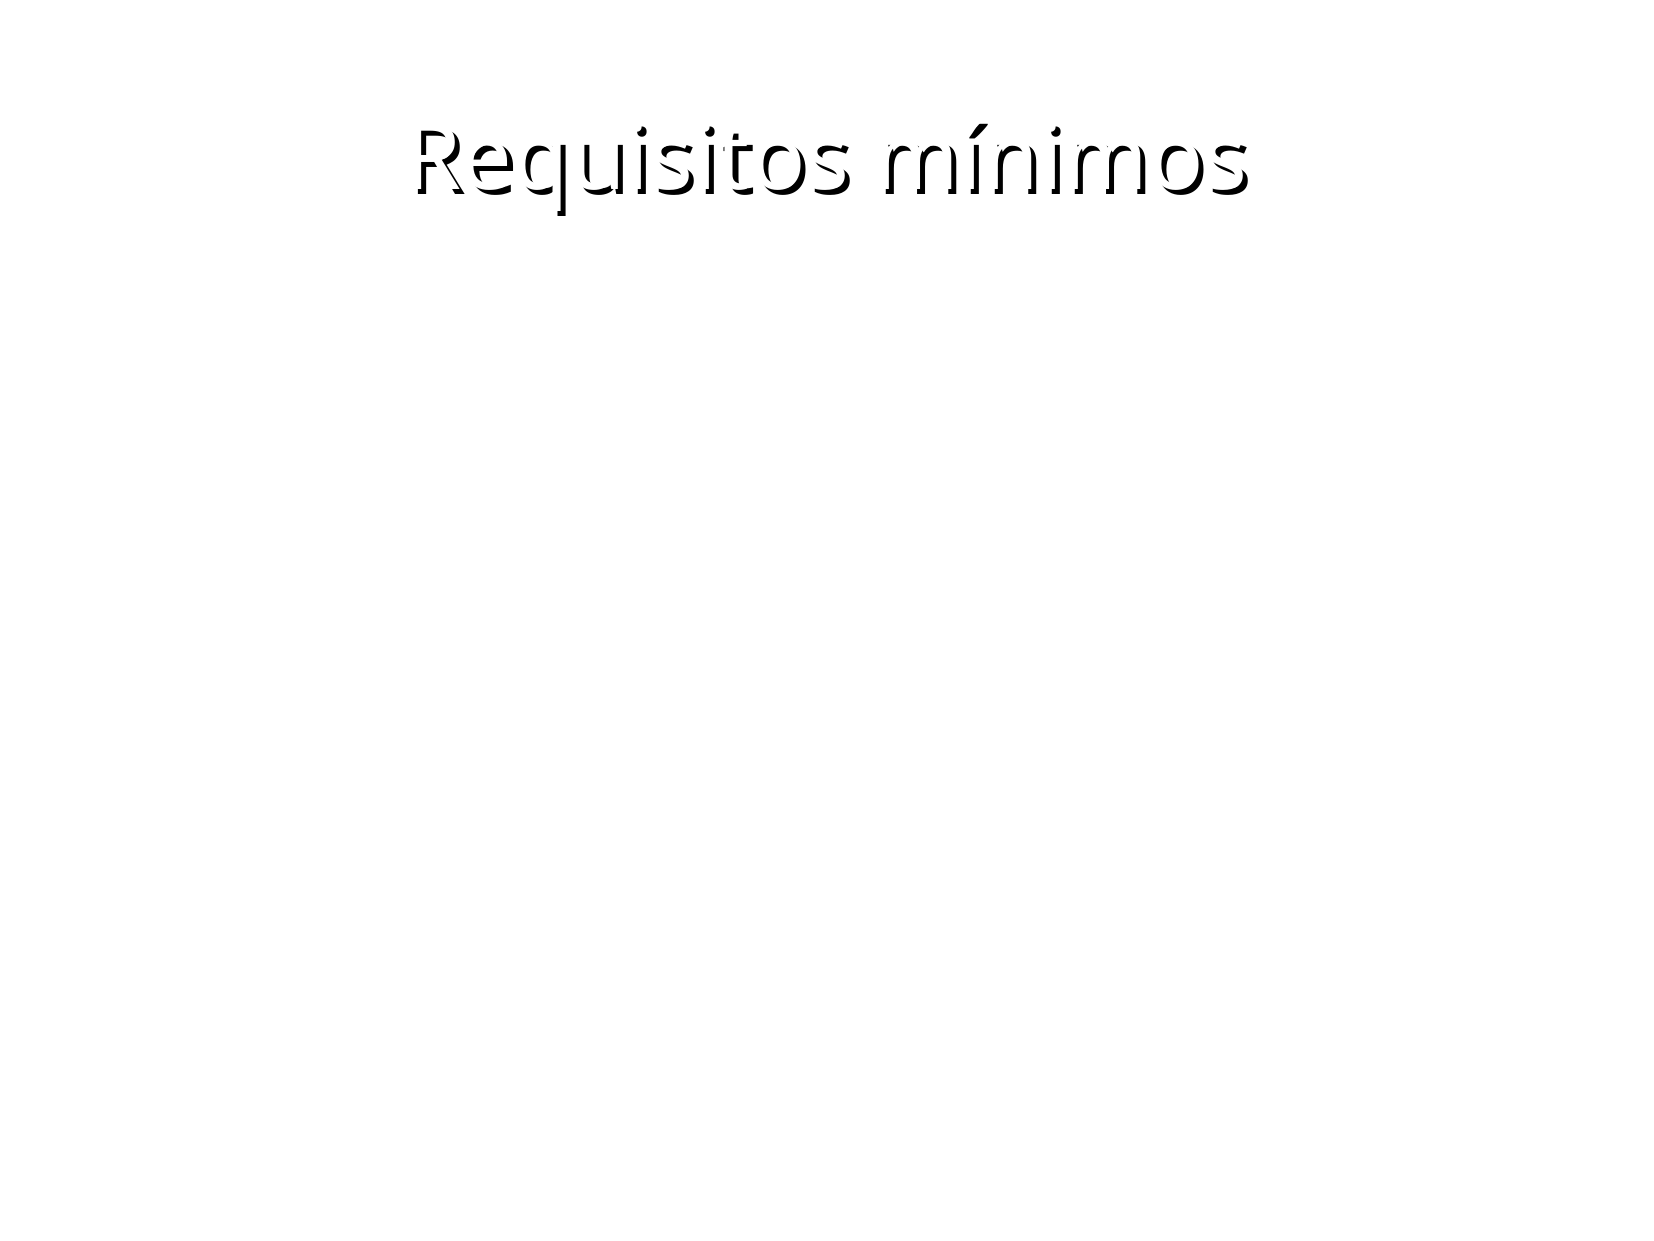

# Requisitos mínimos
Almacenamiento permanente:
	- de los stats de las cartas, enemigos, 		sprites …
Adaptación a diferentes resoluciones